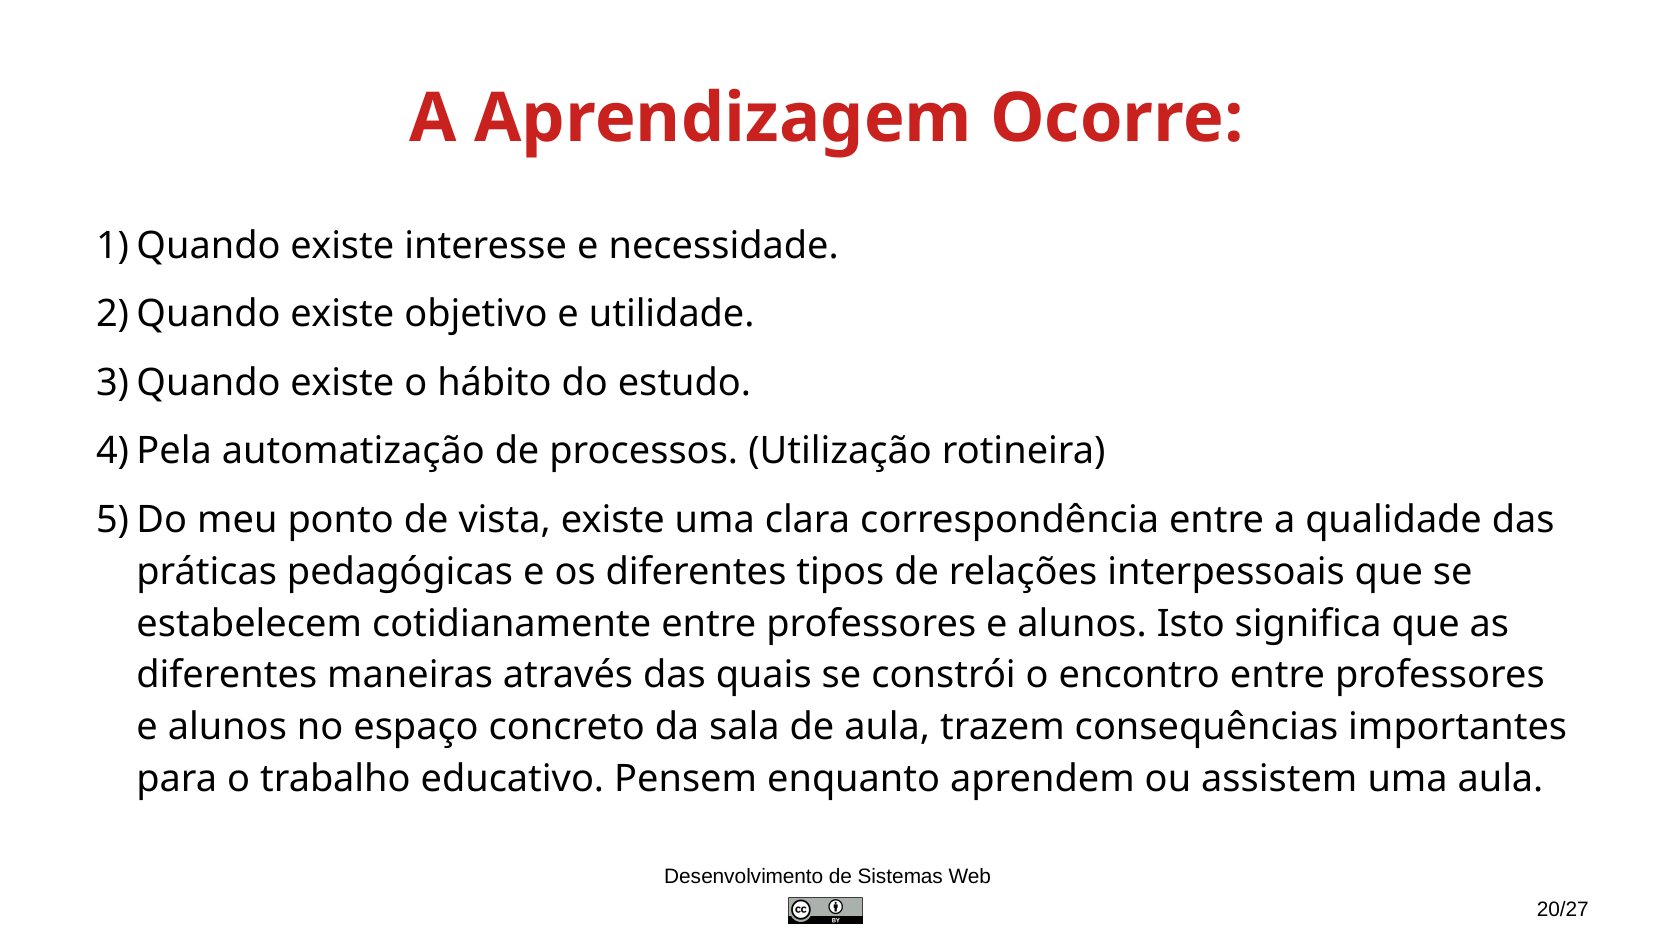

# A Aprendizagem Ocorre:
Quando existe interesse e necessidade.
Quando existe objetivo e utilidade.
Quando existe o hábito do estudo.
Pela automatização de processos. (Utilização rotineira)
Do meu ponto de vista, existe uma clara correspondência entre a qualidade das práticas pedagógicas e os diferentes tipos de relações interpessoais que se estabelecem cotidianamente entre professores e alunos. Isto significa que as diferentes maneiras através das quais se constrói o encontro entre professores e alunos no espaço concreto da sala de aula, trazem consequências importantes para o trabalho educativo. Pensem enquanto aprendem ou assistem uma aula.
20